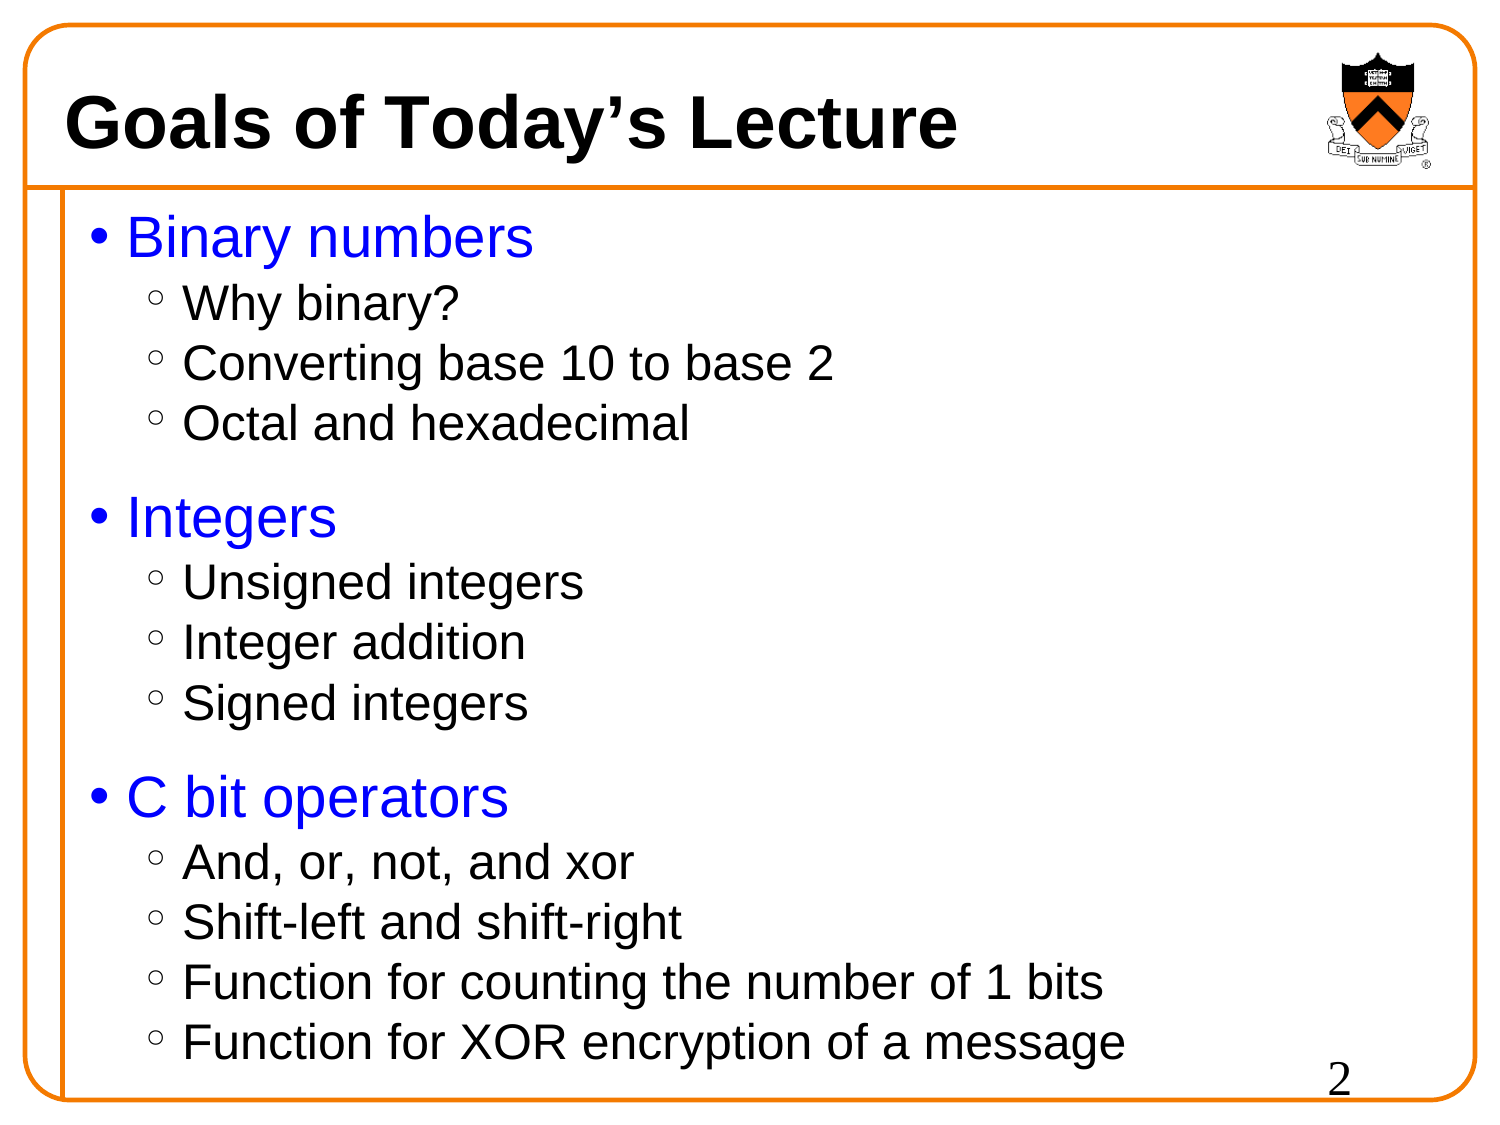

# Goals of Today’s Lecture
Binary numbers
Why binary?
Converting base 10 to base 2
Octal and hexadecimal
Integers
Unsigned integers
Integer addition
Signed integers
C bit operators
And, or, not, and xor
Shift-left and shift-right
Function for counting the number of 1 bits
Function for XOR encryption of a message
2